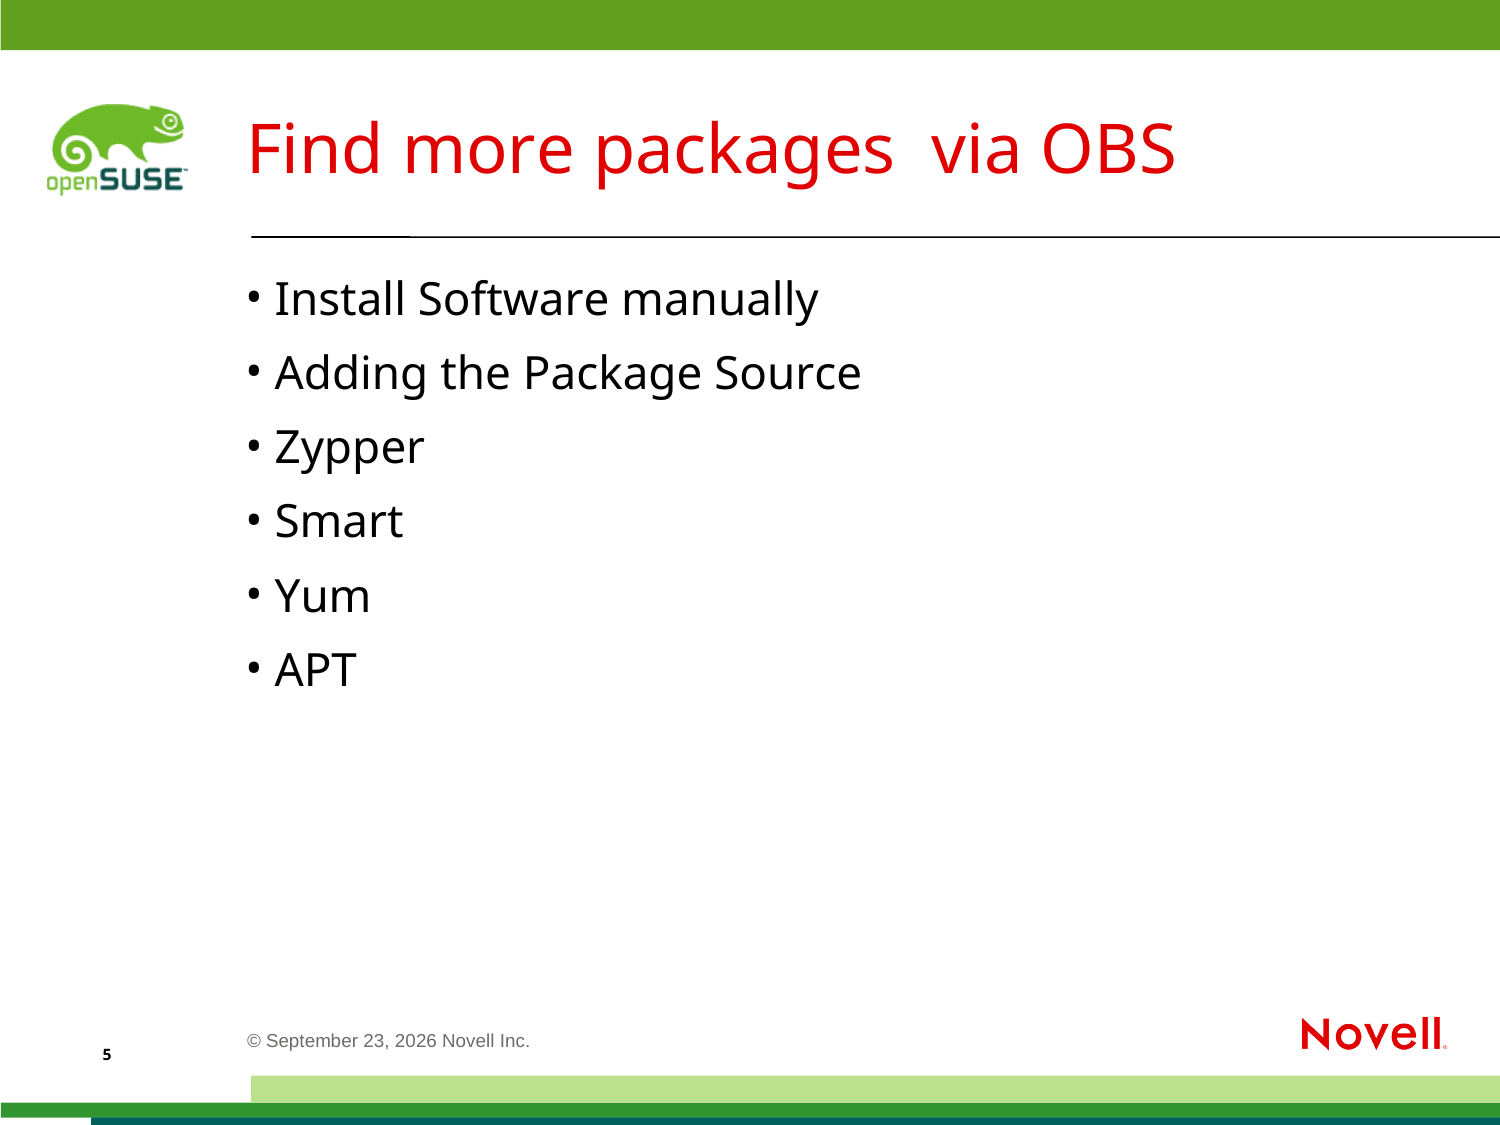

# Find more packages via OBS
 Install Software manually
 Adding the Package Source
 Zypper
 Smart
 Yum
 APT